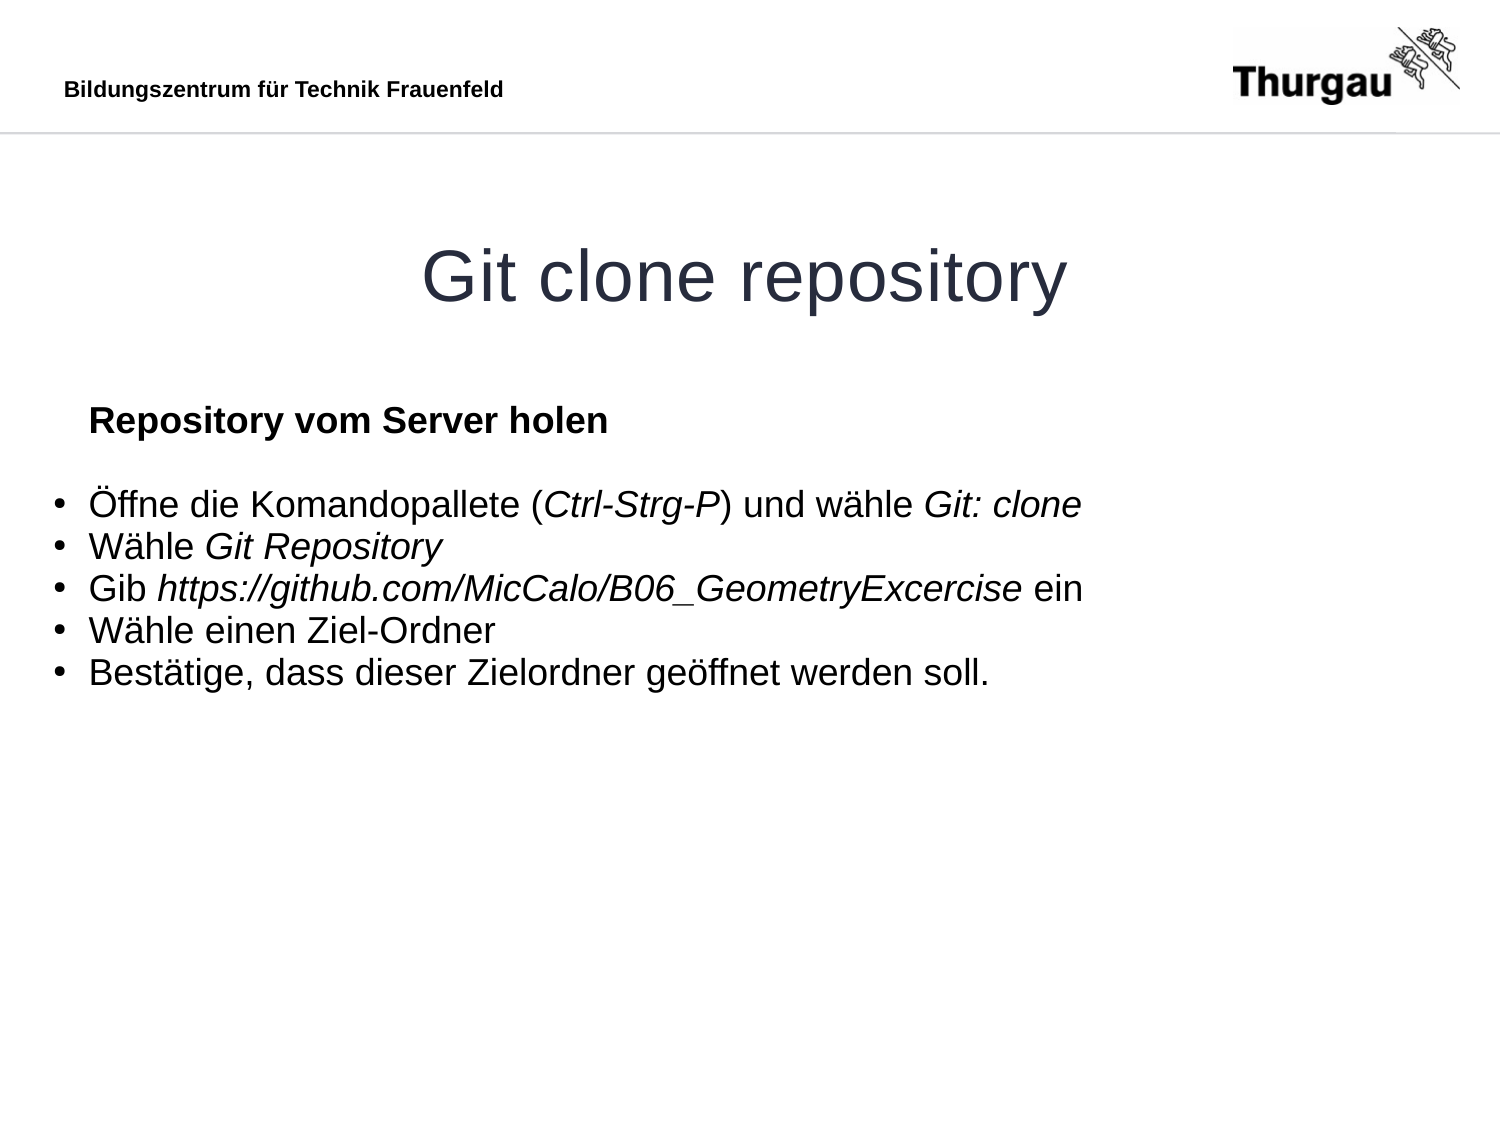

Bildungszentrum für Technik Frauenfeld
Git clone repository
Repository vom Server holen
Öffne die Komandopallete (Ctrl-Strg-P) und wähle Git: clone
Wähle Git Repository
Gib https://github.com/MicCalo/B06_GeometryExcercise ein
Wähle einen Ziel-Ordner
Bestätige, dass dieser Zielordner geöffnet werden soll.